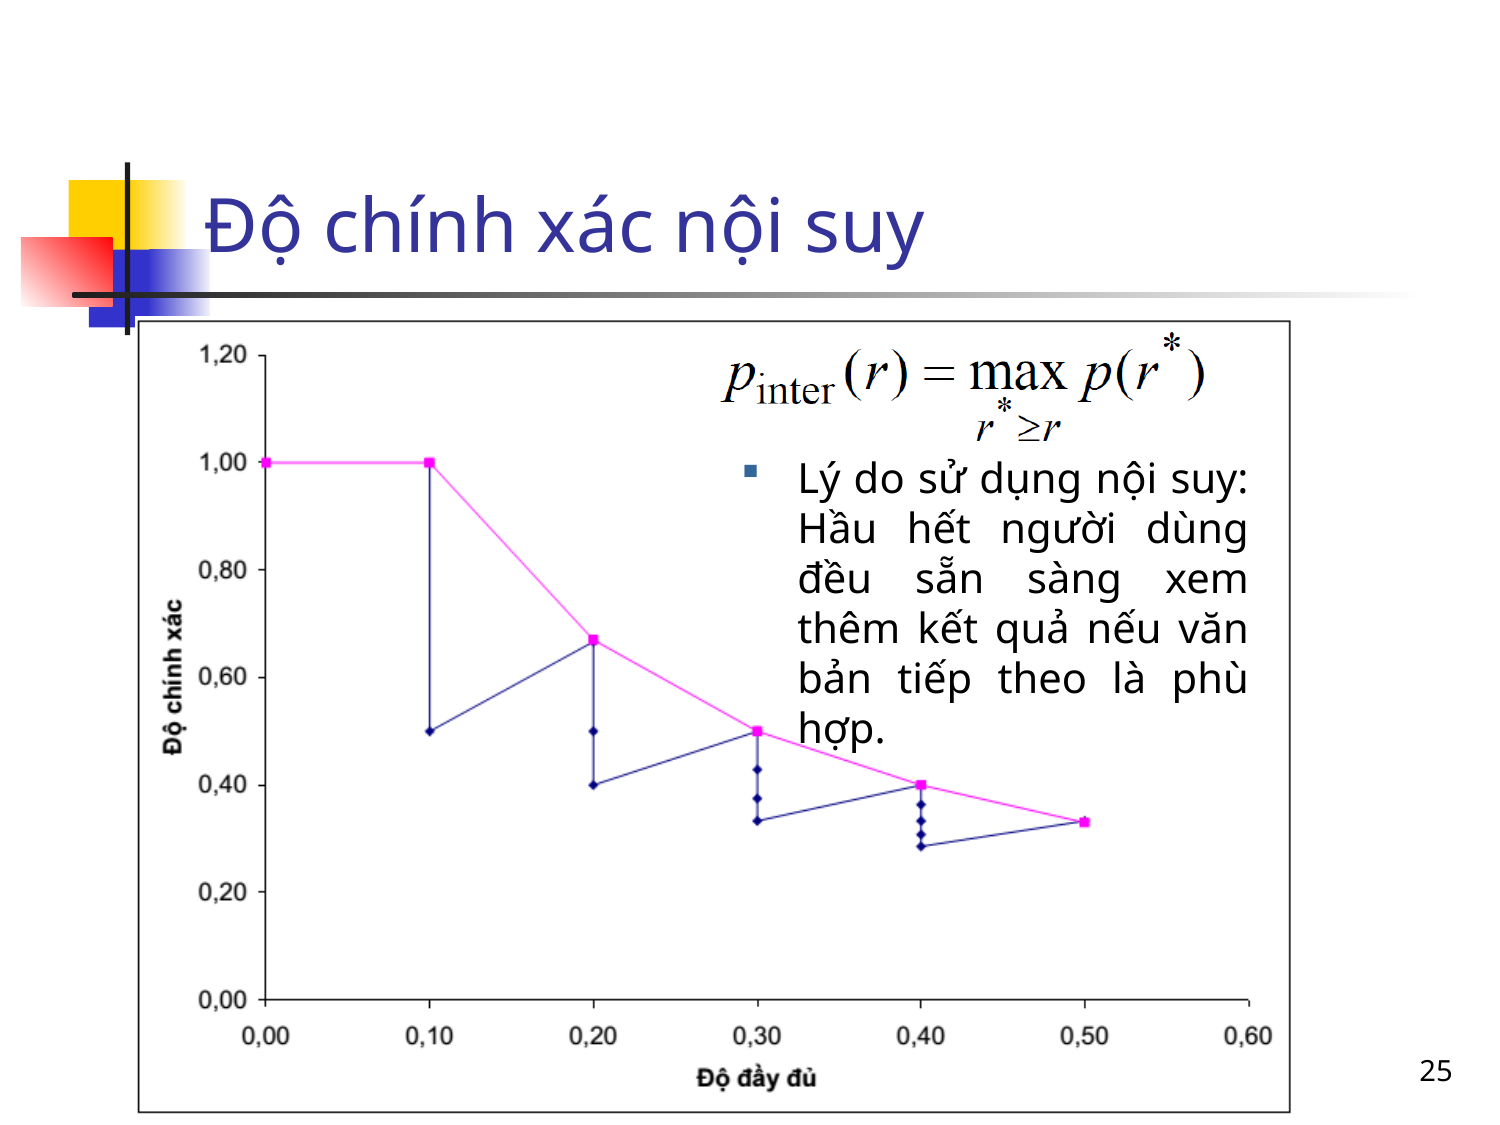

# Độ chính xác nội suy
Lý do sử dụng nội suy: Hầu hết người dùng đều sẵn sàng xem thêm kết quả nếu văn bản tiếp theo là phù hợp.